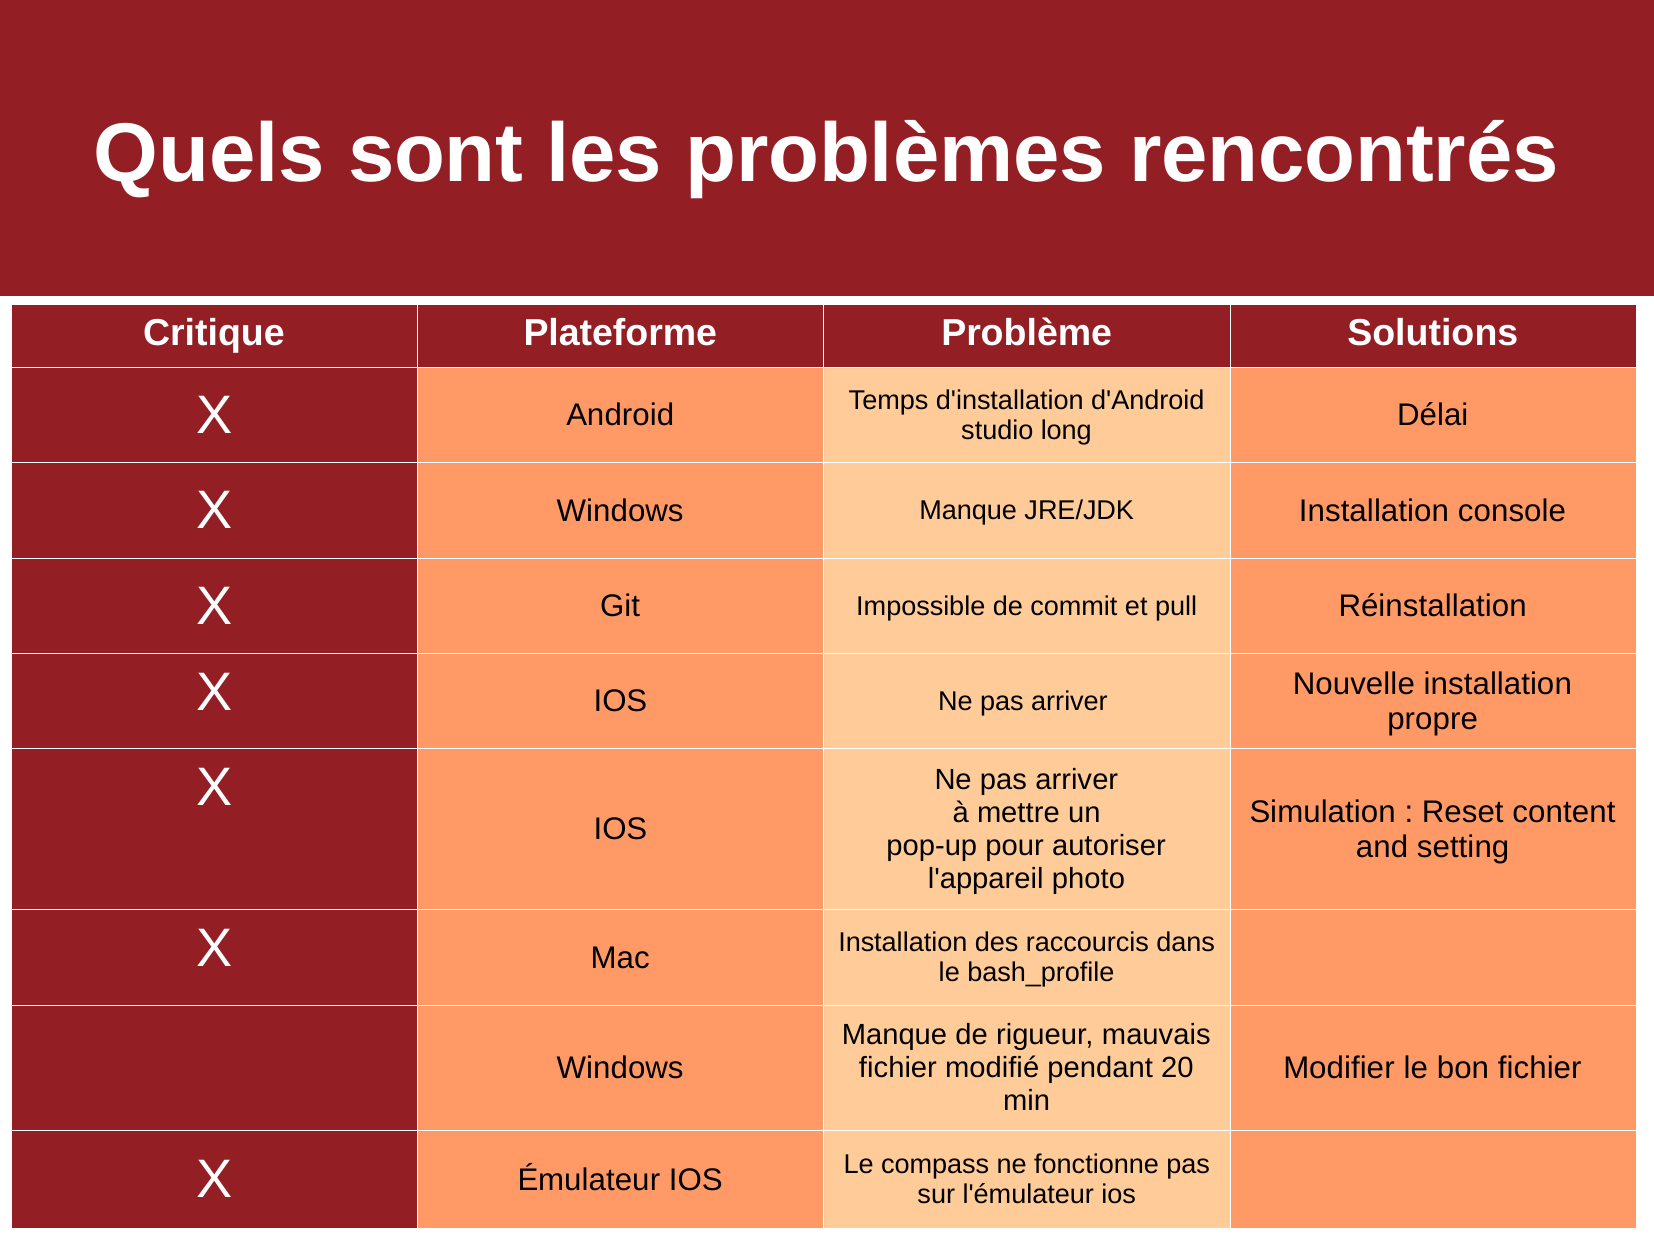

# Quels sont les problèmes rencontrés
| Critique | Plateforme | Problème | Solutions |
| --- | --- | --- | --- |
| X | Android | Temps d'installation d'Android studio long | Délai |
| X | Windows | Manque JRE/JDK | Installation console |
| X | Git | Impossible de commit et pull | Réinstallation |
| X | IOS | Ne pas arriver | Nouvelle installation propre |
| X | IOS | Ne pas arriver à mettre un pop-up pour autoriser l'appareil photo | Simulation : Reset content and setting |
| X | Mac | Installation des raccourcis dans le bash\_profile | |
| | Windows | Manque de rigueur, mauvais fichier modifié pendant 20 min | Modifier le bon fichier |
| X | Émulateur IOS | Le compass ne fonctionne pas sur l'émulateur ios | |